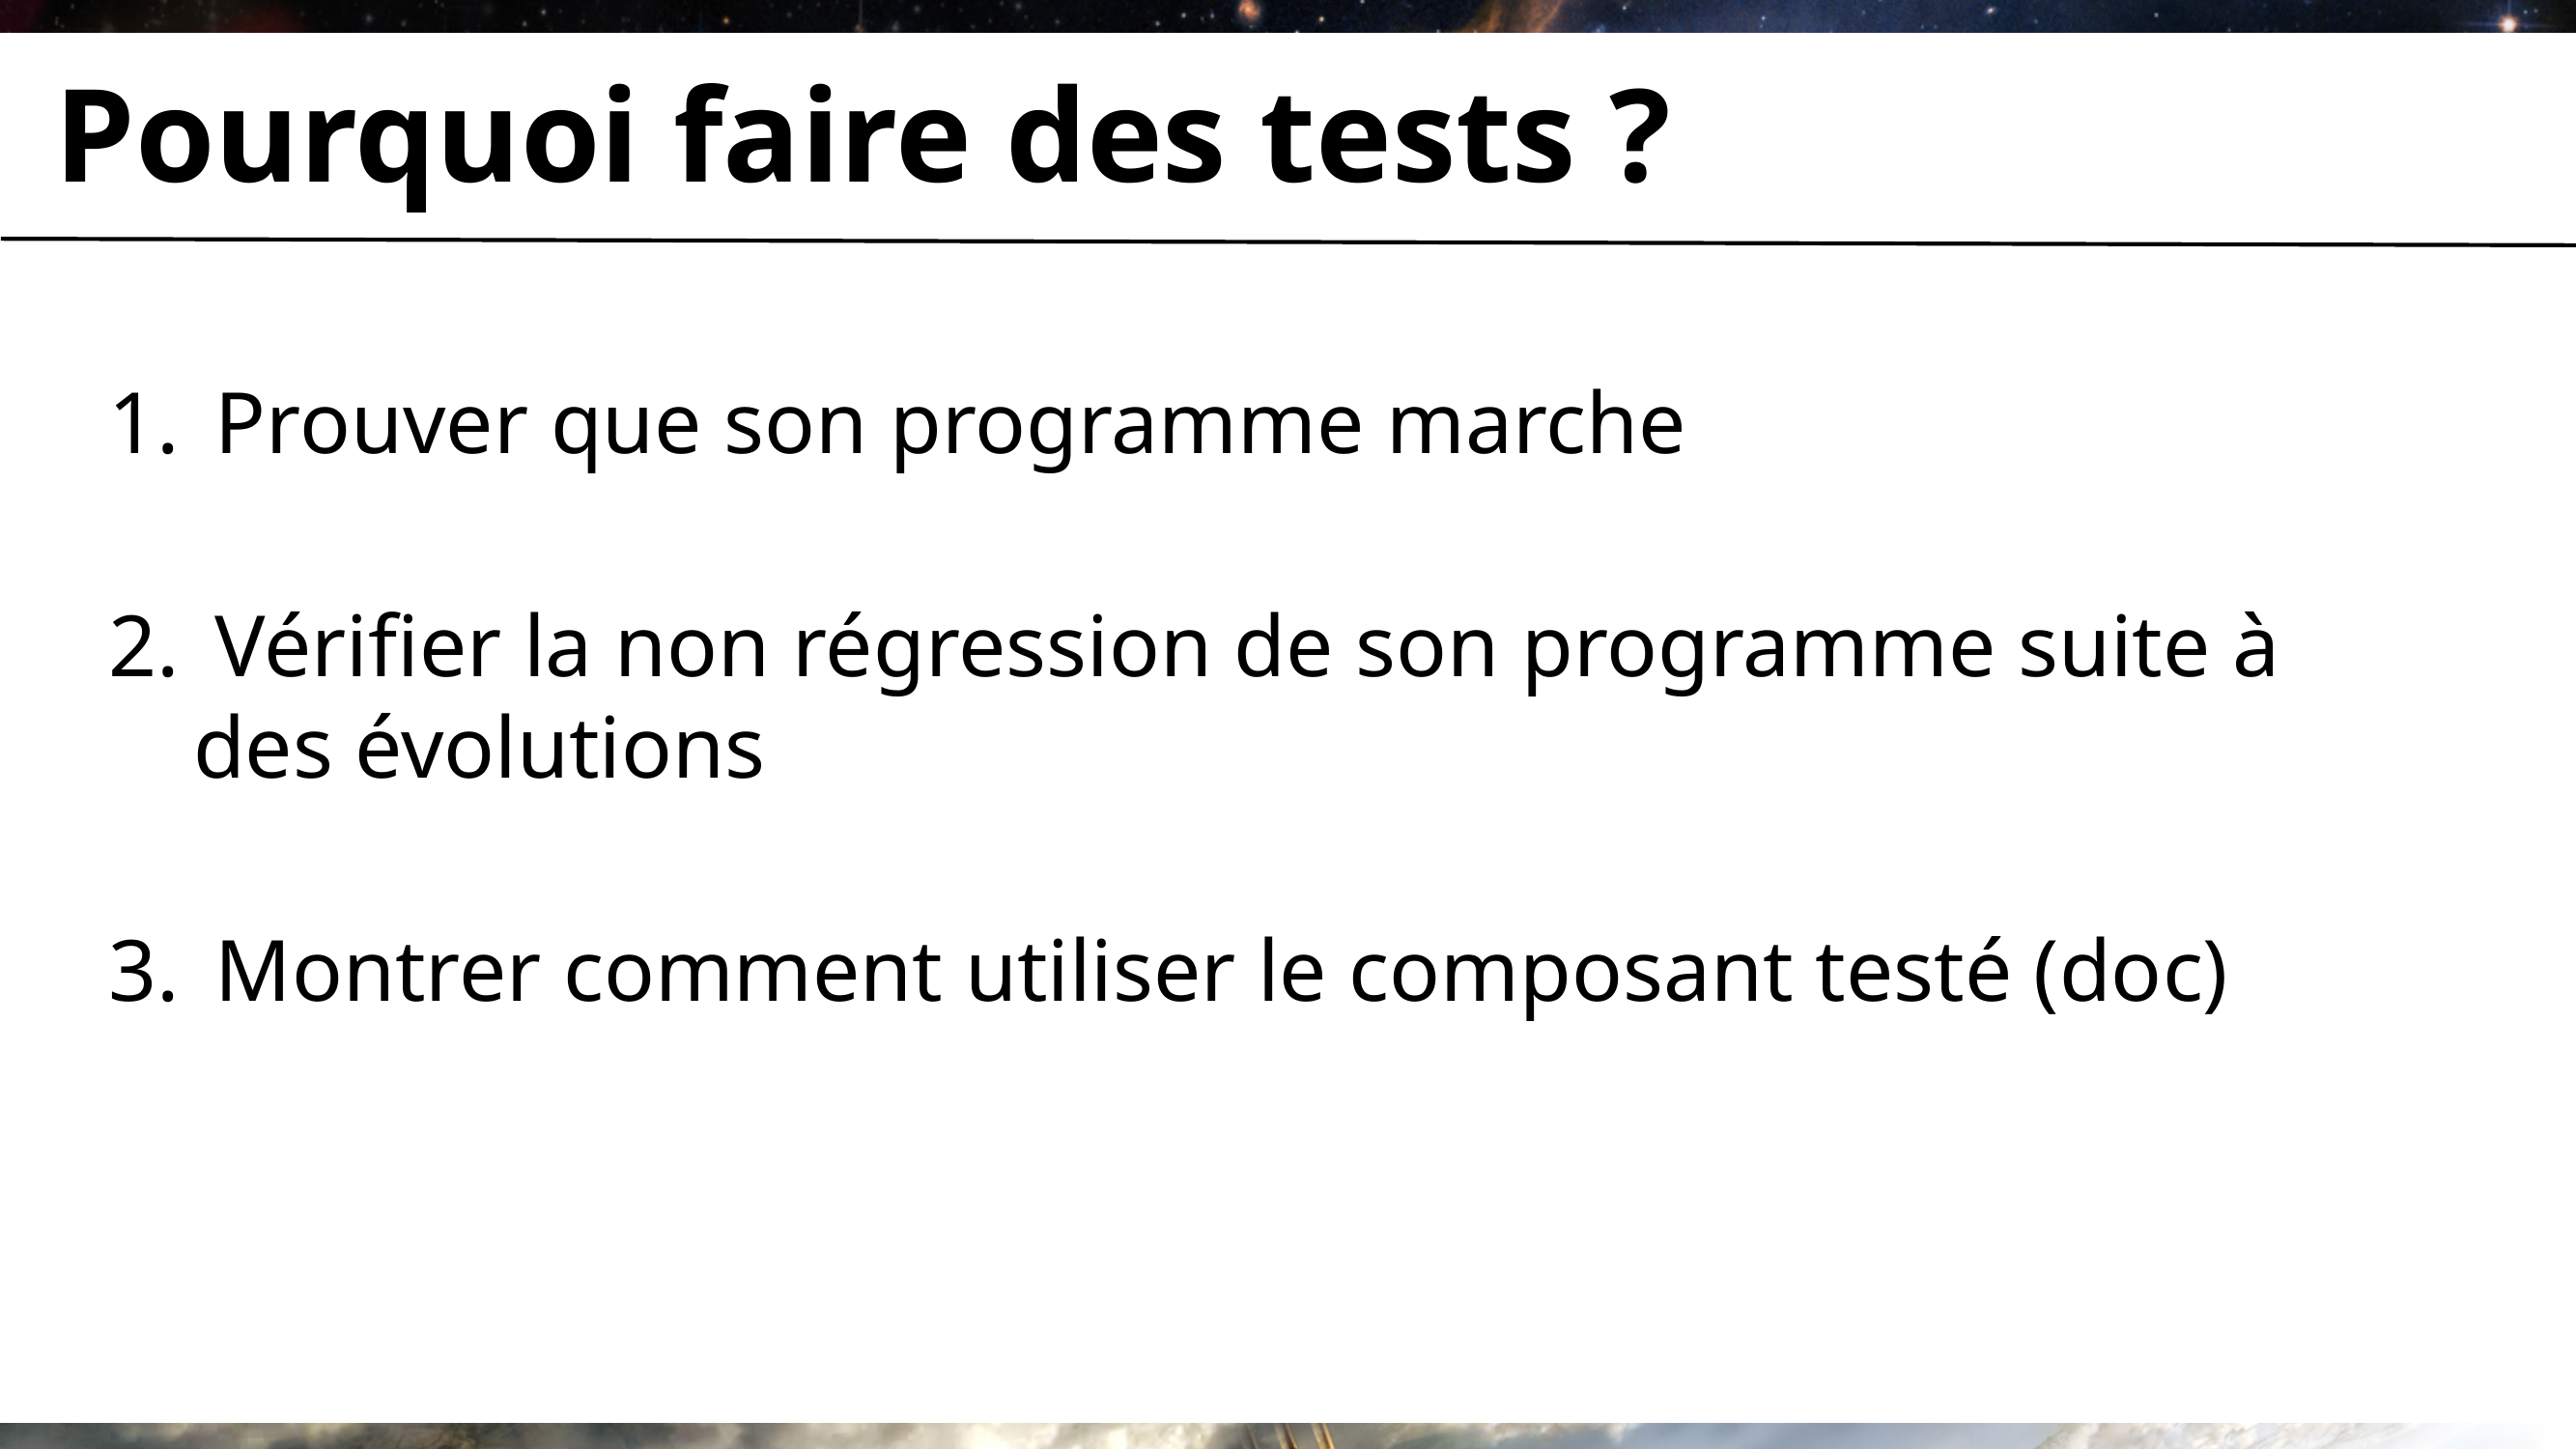

# Pourquoi faire des tests ?
 Prouver que son programme marche
 Vérifier la non régression de son programme suite à des évolutions
 Montrer comment utiliser le composant testé (doc)